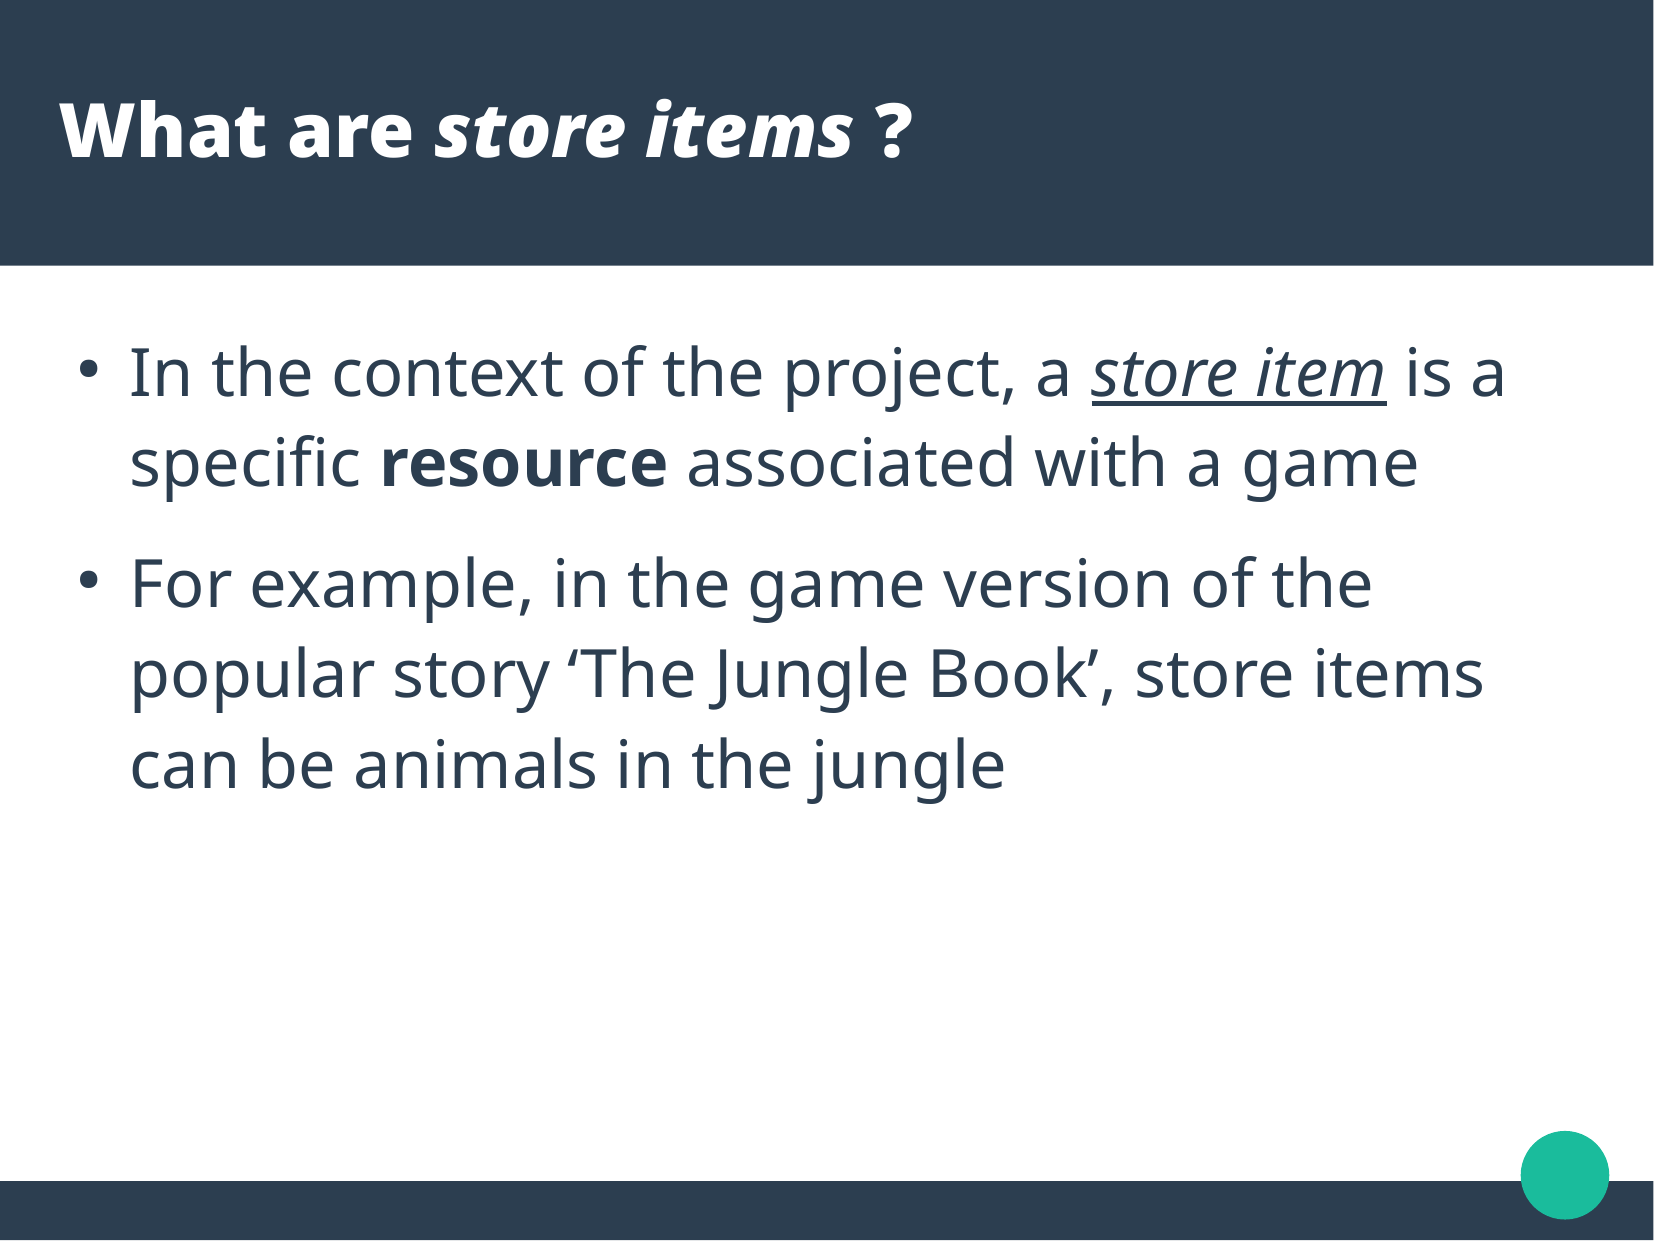

# What are store items ?
In the context of the project, a store item is a specific resource associated with a game
For example, in the game version of the popular story ‘The Jungle Book’, store items can be animals in the jungle